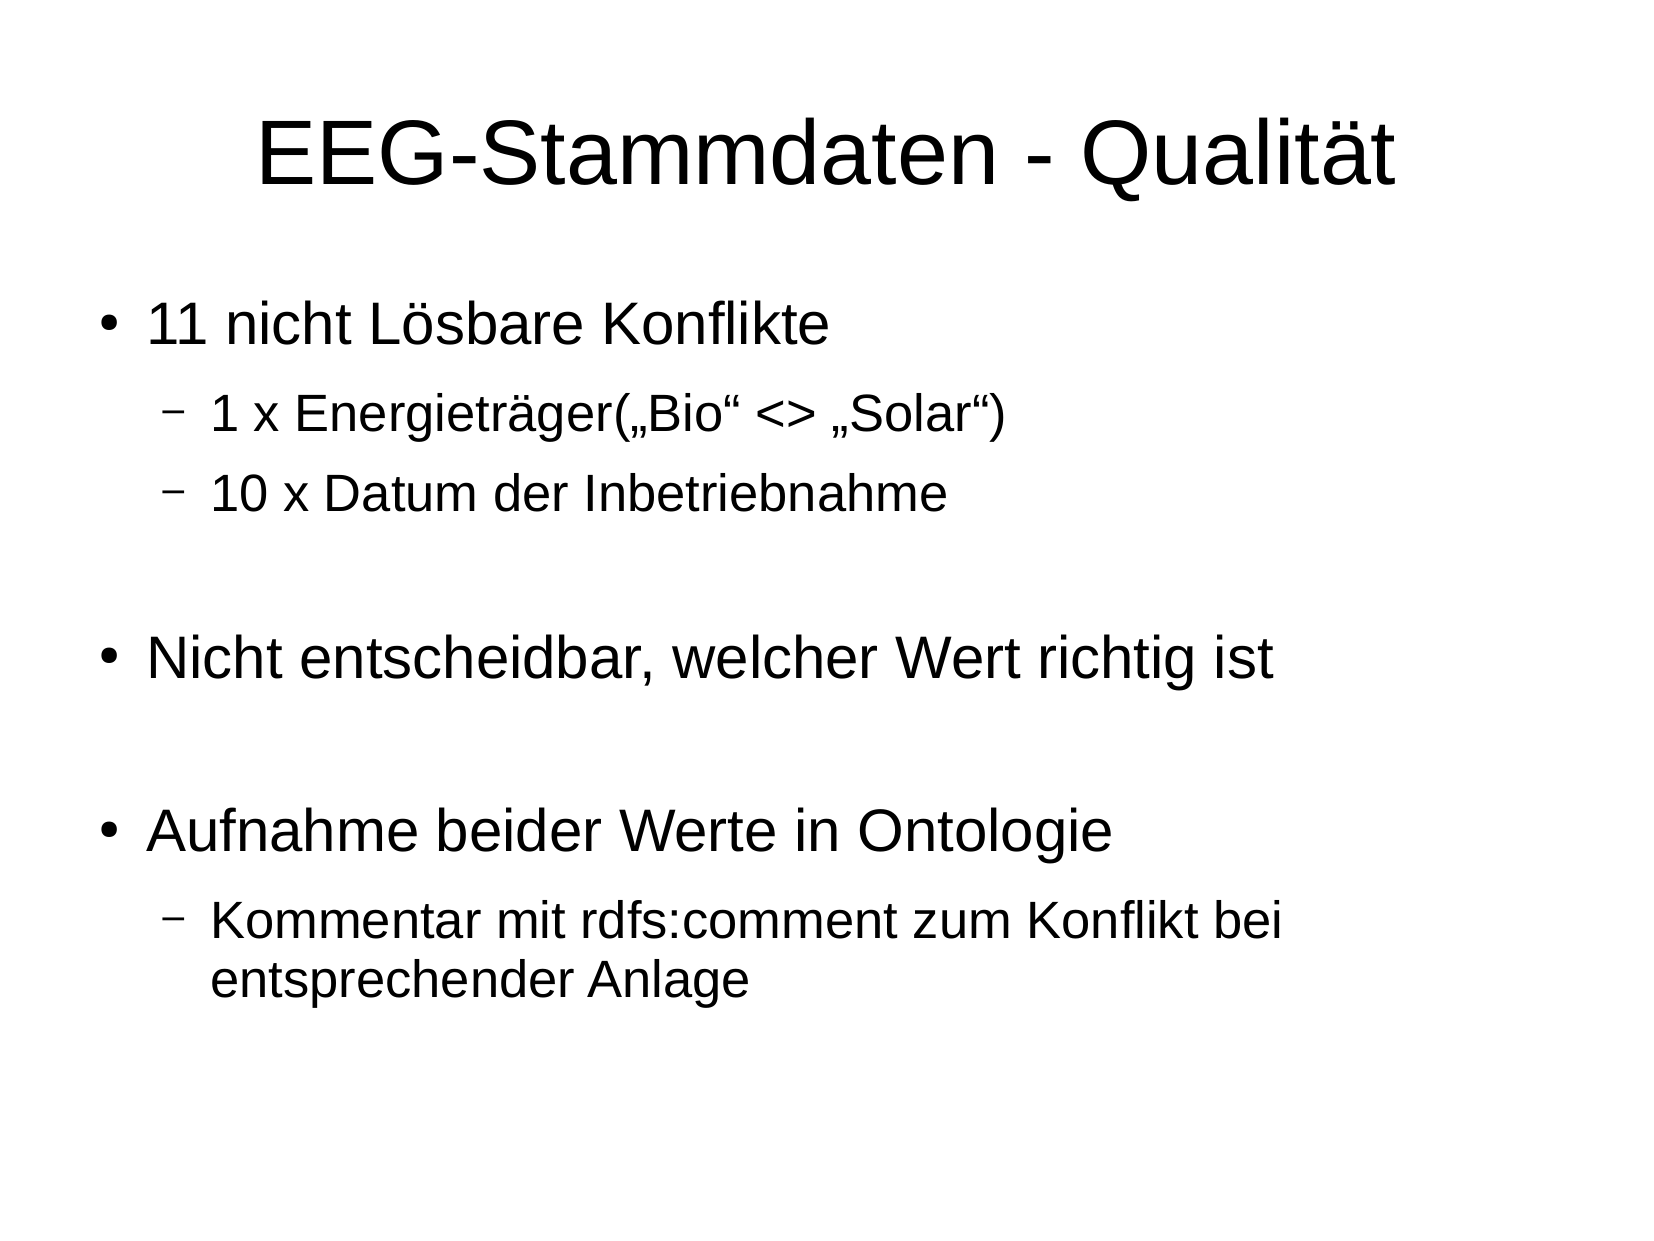

# EEG-Stammdaten - Qualität
11 nicht Lösbare Konflikte
1 x Energieträger(„Bio“ <> „Solar“)
10 x Datum der Inbetriebnahme
Nicht entscheidbar, welcher Wert richtig ist
Aufnahme beider Werte in Ontologie
Kommentar mit rdfs:comment zum Konflikt bei entsprechender Anlage